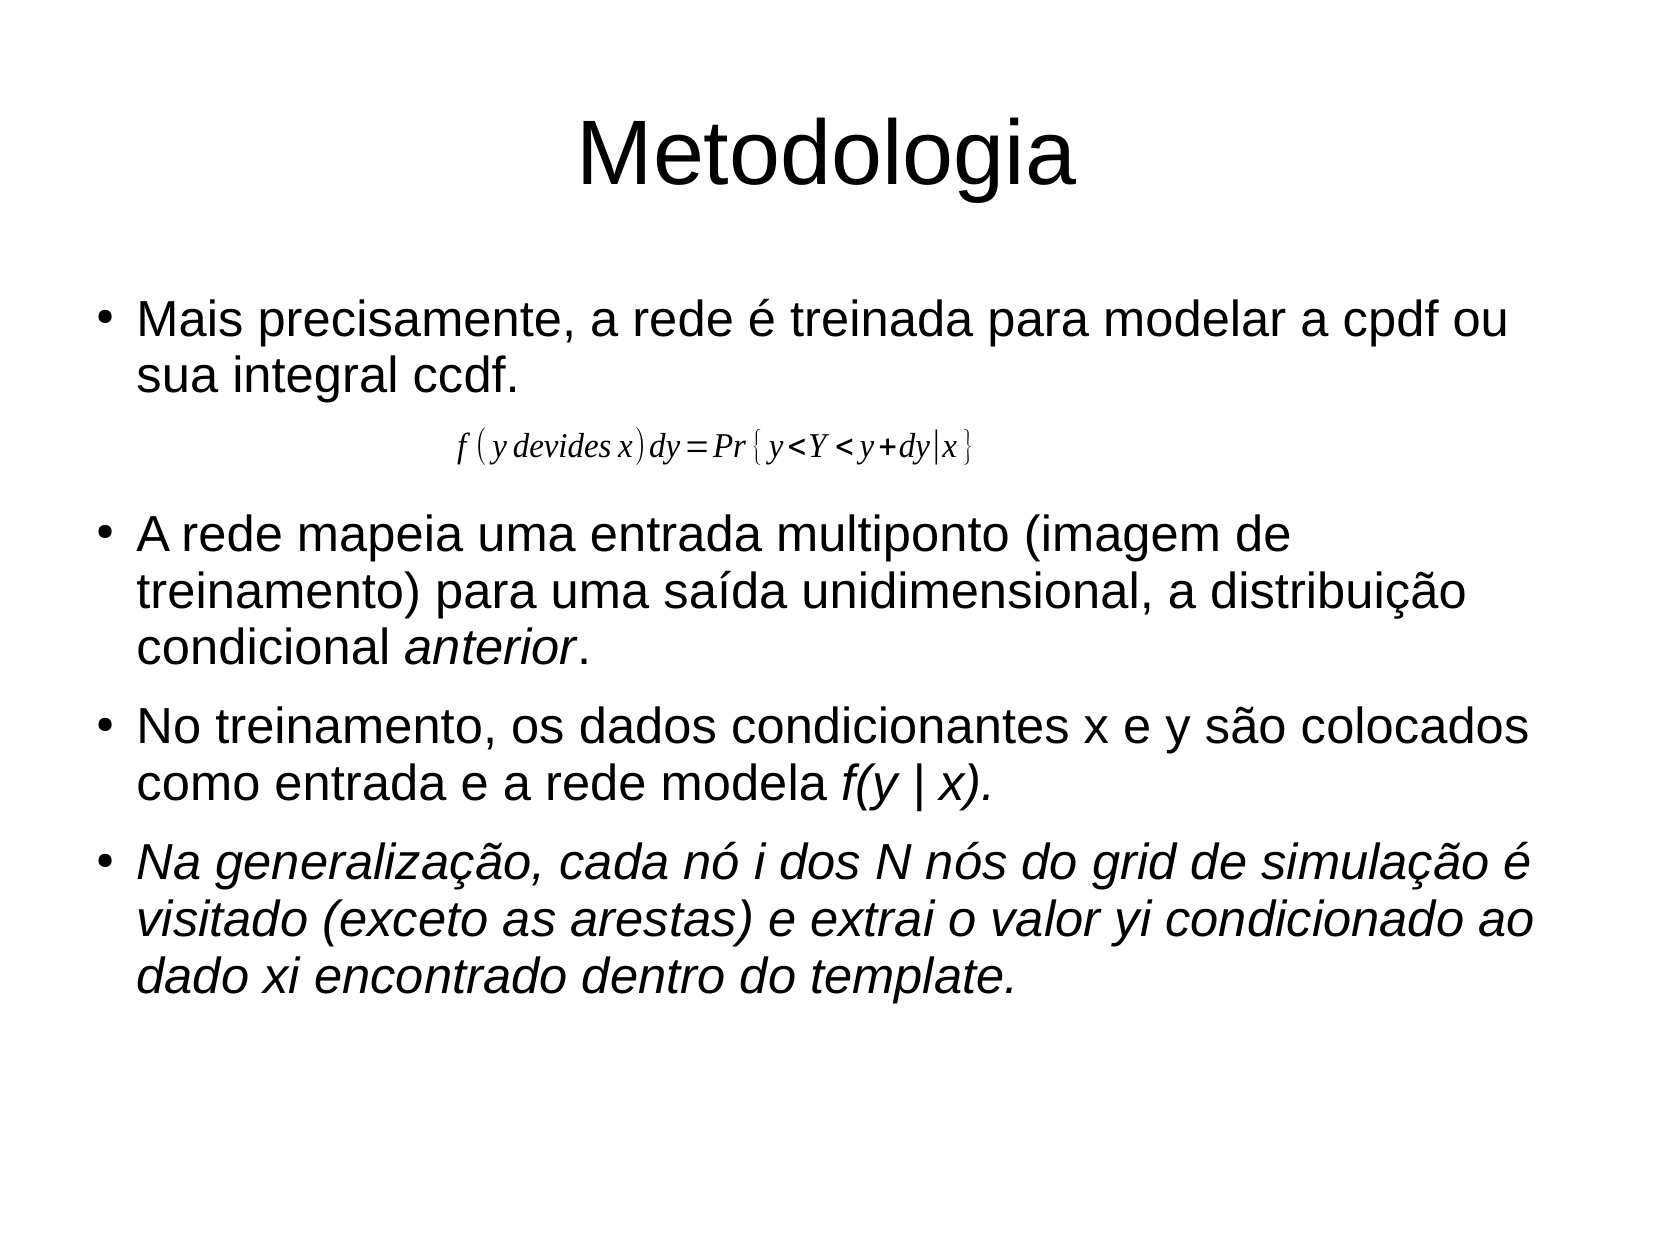

# Metodologia
Mais precisamente, a rede é treinada para modelar a cpdf ou sua integral ccdf.
A rede mapeia uma entrada multiponto (imagem de treinamento) para uma saída unidimensional, a distribuição condicional anterior.
No treinamento, os dados condicionantes x e y são colocados como entrada e a rede modela f(y | x).
Na generalização, cada nó i dos N nós do grid de simulação é visitado (exceto as arestas) e extrai o valor yi condicionado ao dado xi encontrado dentro do template.